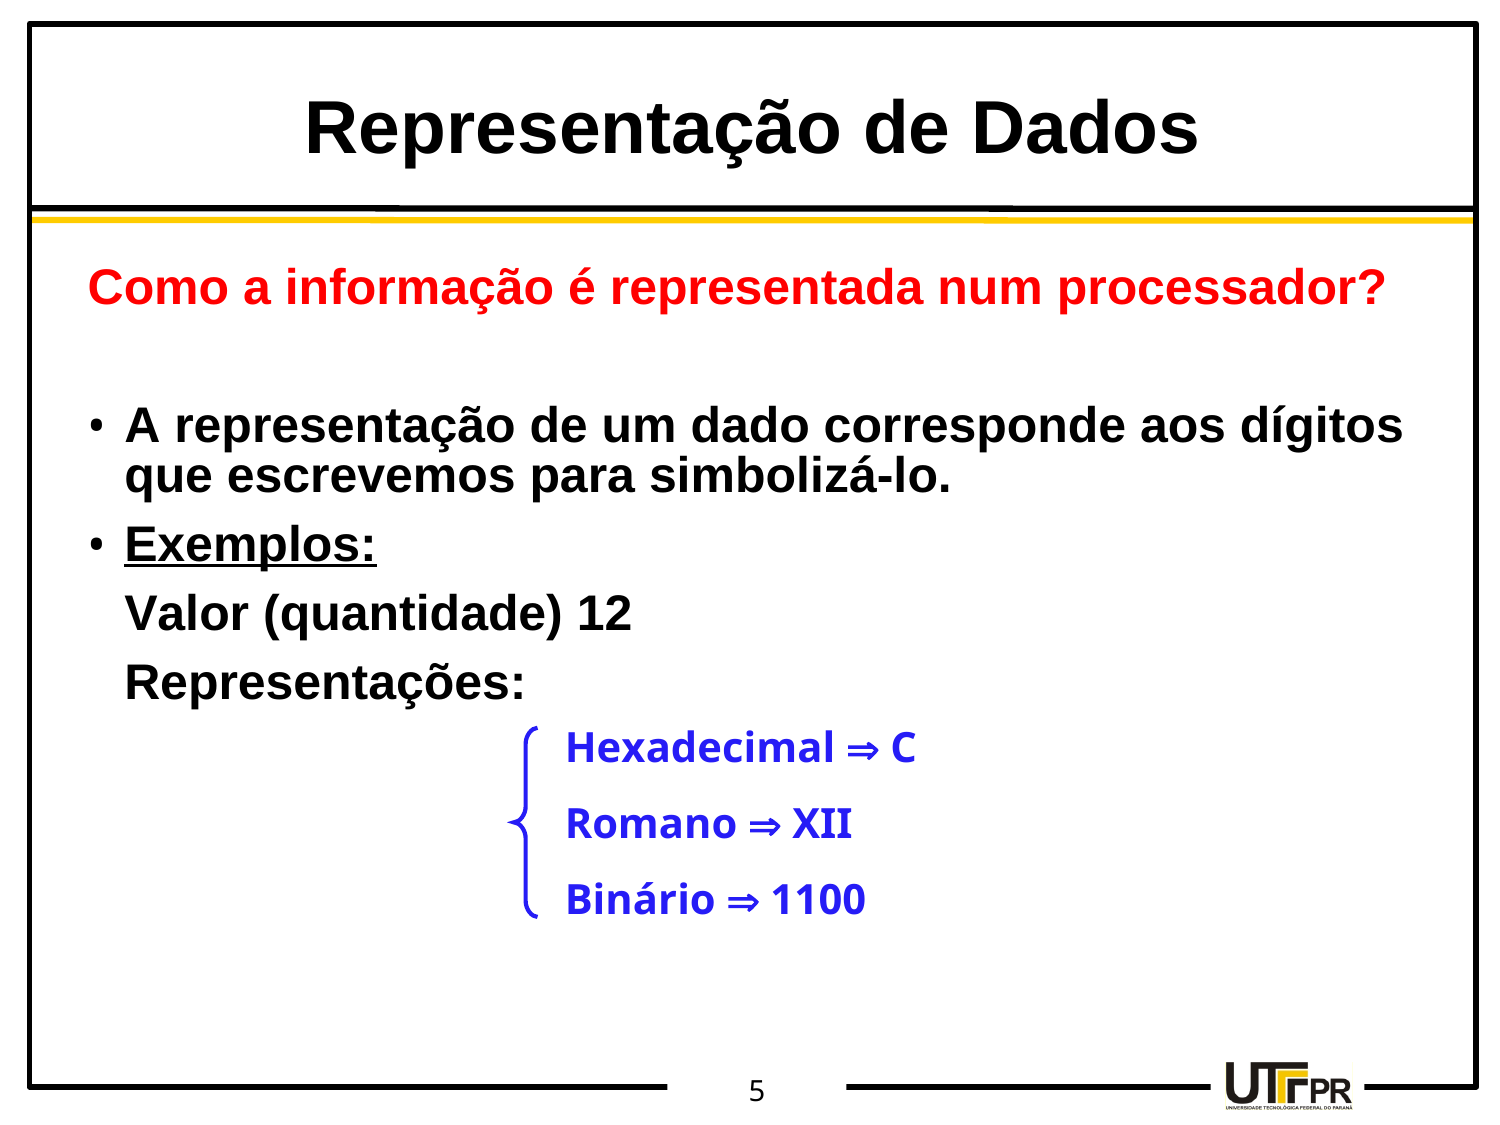

Representação de Dados
# Como a informação é representada num processador?
A representação de um dado corresponde aos dígitos que escrevemos para simbolizá-lo.
Exemplos:
	Valor (quantidade) 12
	Representações:
Hexadecimal  C
Romano  XII
Binário  1100